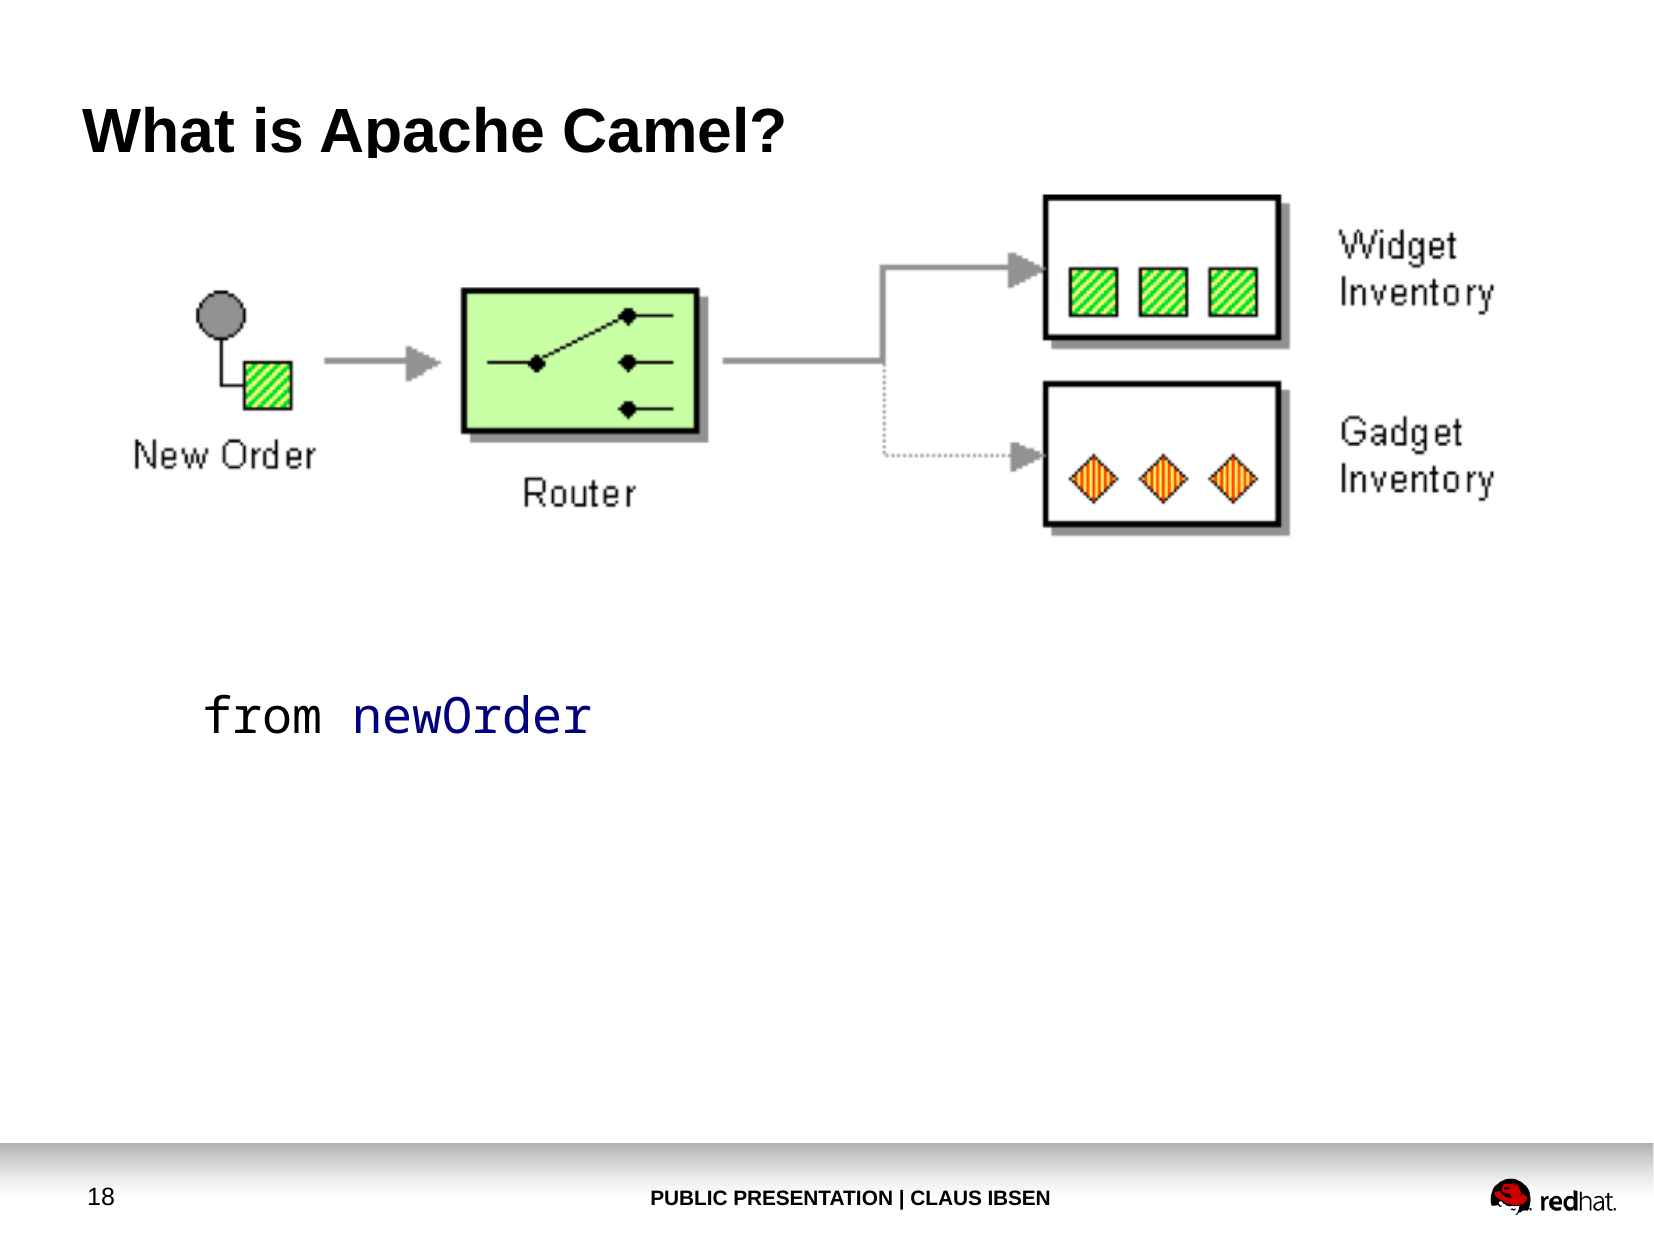

# What is Apache Camel?
from newOrder